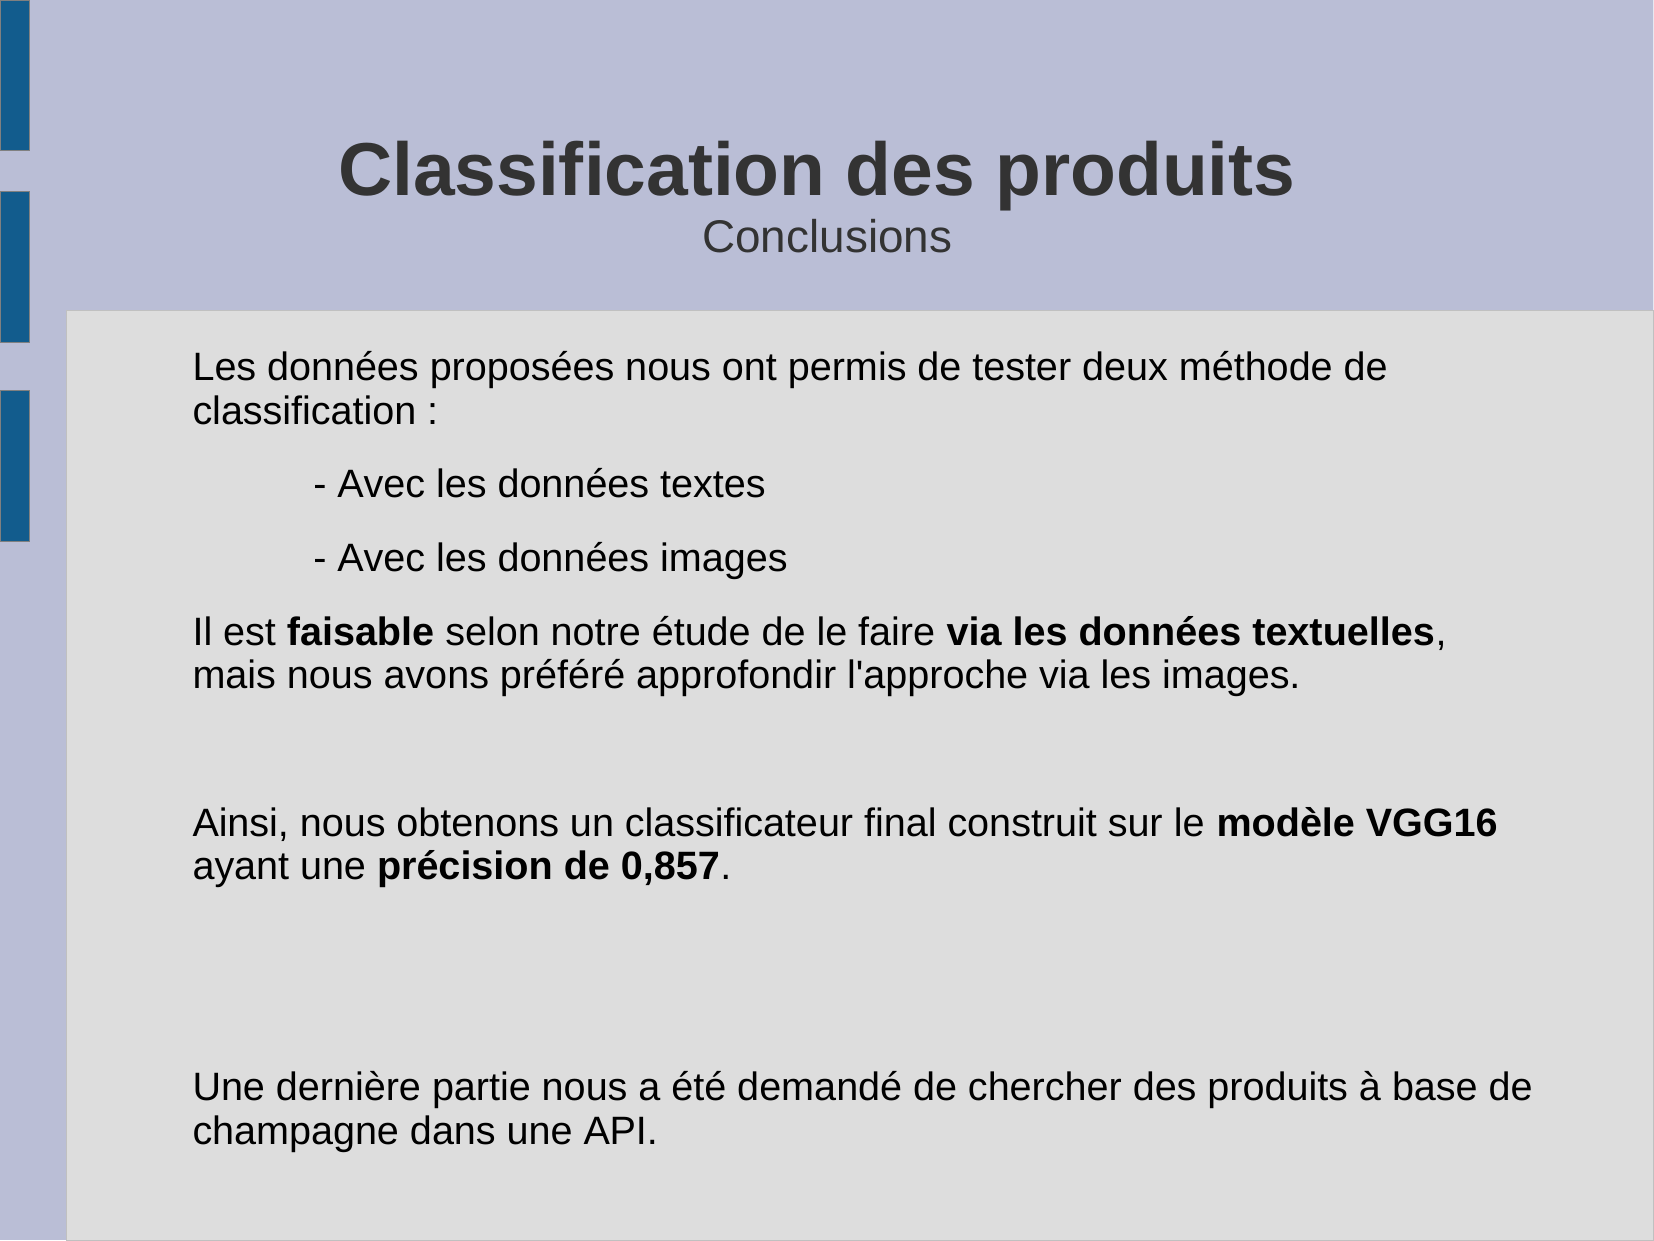

# Classification des produits Conclusions
Les données proposées nous ont permis de tester deux méthode de classification :
 - Avec les données textes
 - Avec les données images
Il est faisable selon notre étude de le faire via les données textuelles, mais nous avons préféré approfondir l'approche via les images.
Ainsi, nous obtenons un classificateur final construit sur le modèle VGG16 ayant une précision de 0,857.
Une dernière partie nous a été demandé de chercher des produits à base de champagne dans une API.